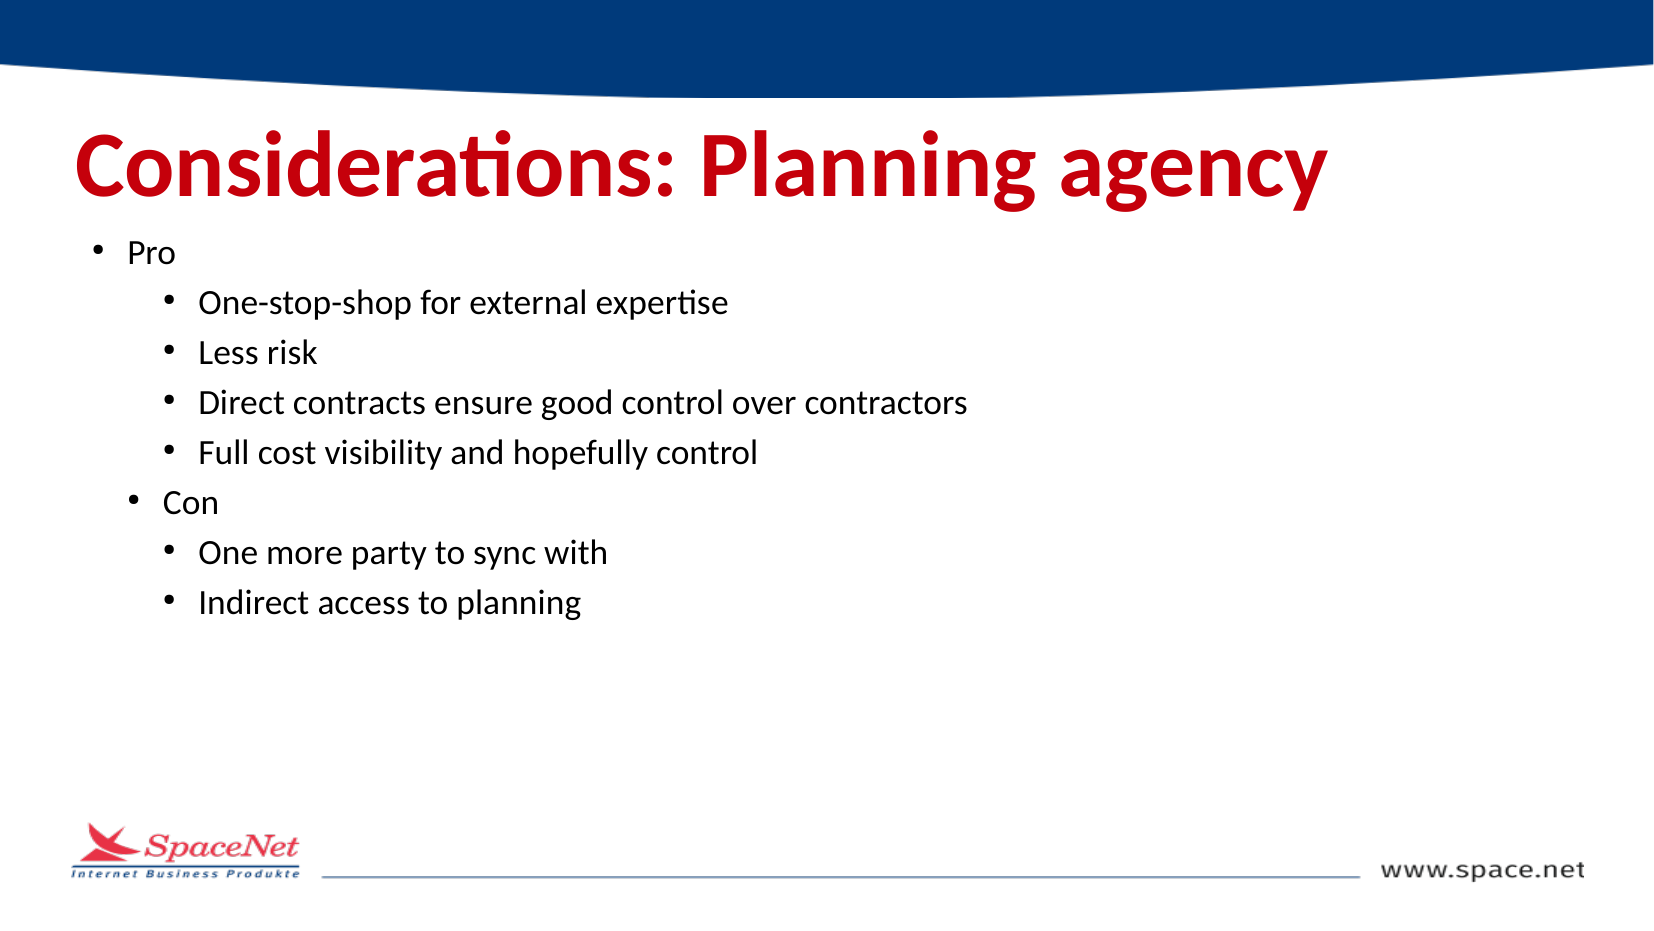

Considerations: Planning agency
Pro
One-stop-shop for external expertise
Less risk
Direct contracts ensure good control over contractors
Full cost visibility and hopefully control
Con
One more party to sync with
Indirect access to planning